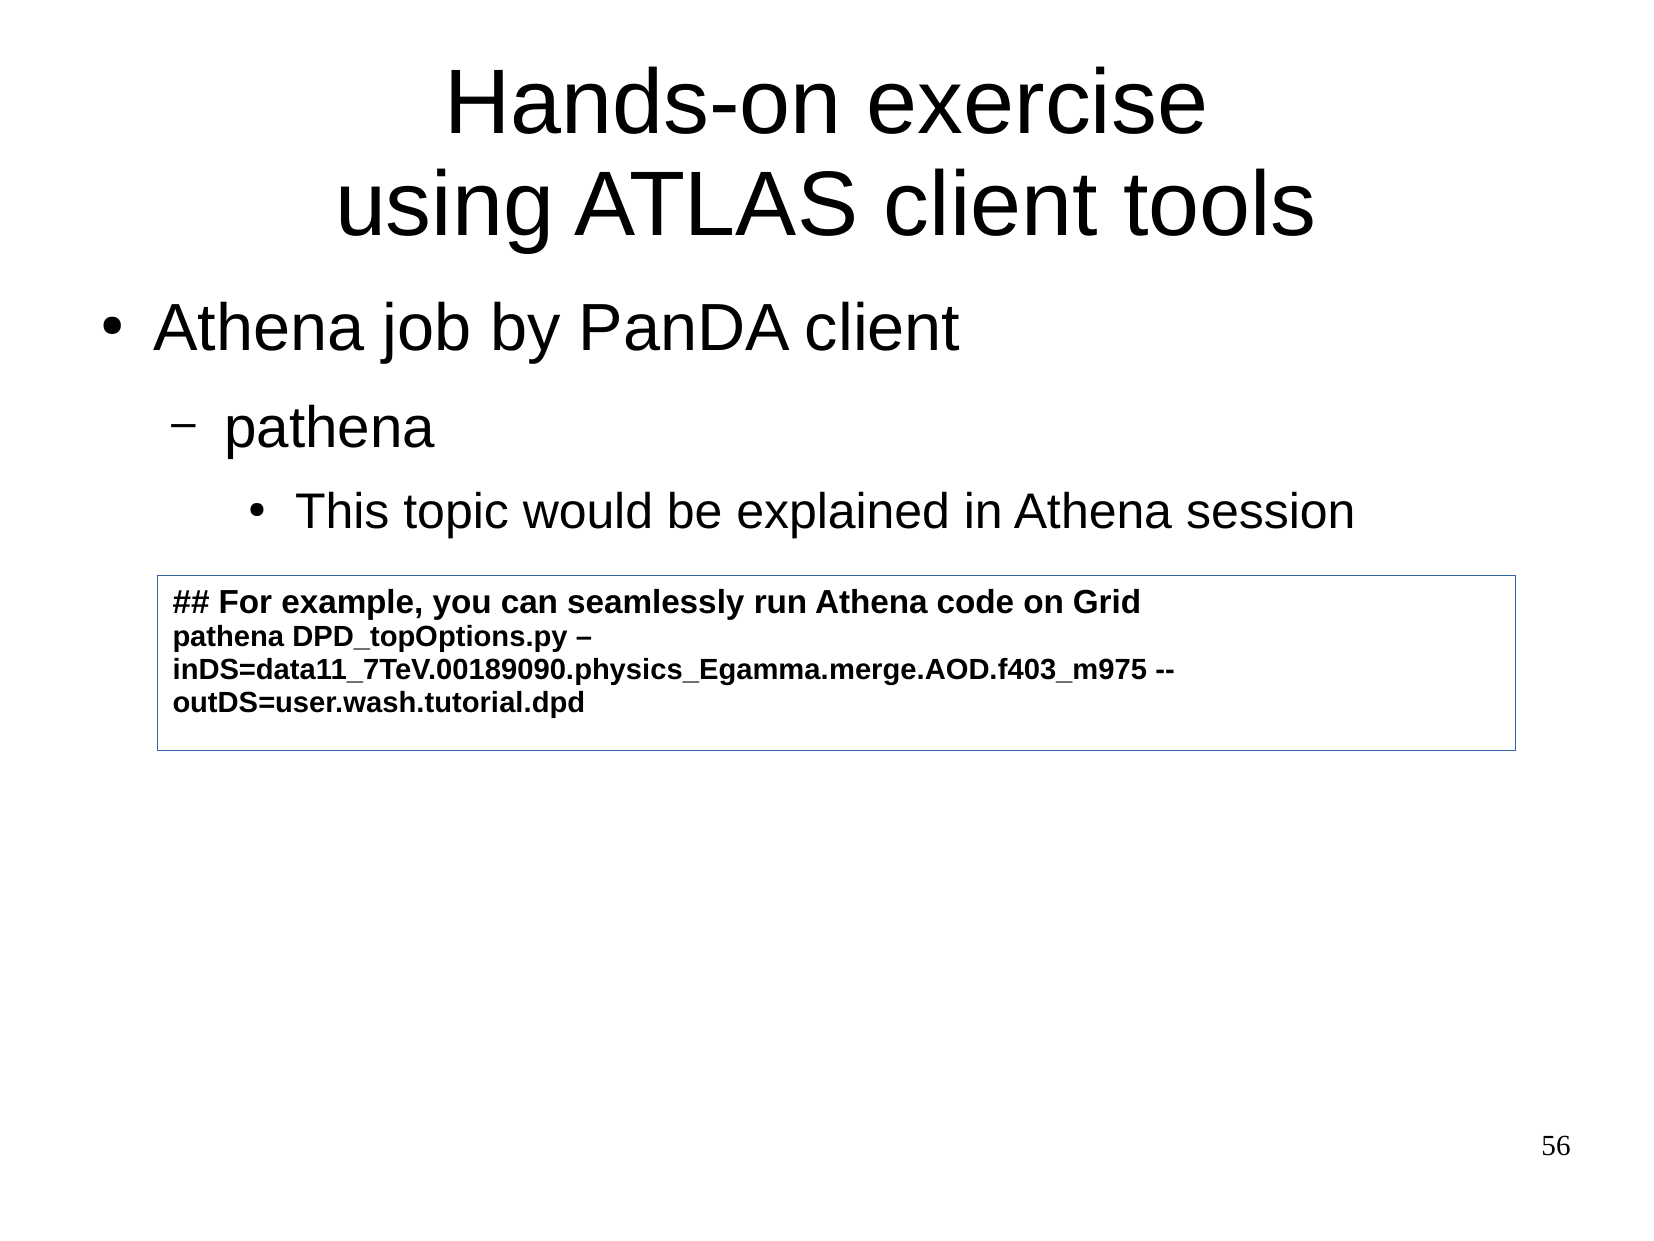

# Hands-on exercise using ATLAS client tools
Athena job by PanDA client
pathena
This topic would be explained in Athena session
## For example, you can seamlessly run Athena code on Grid
pathena DPD_topOptions.py –inDS=data11_7TeV.00189090.physics_Egamma.merge.AOD.f403_m975 --outDS=user.wash.tutorial.dpd
56